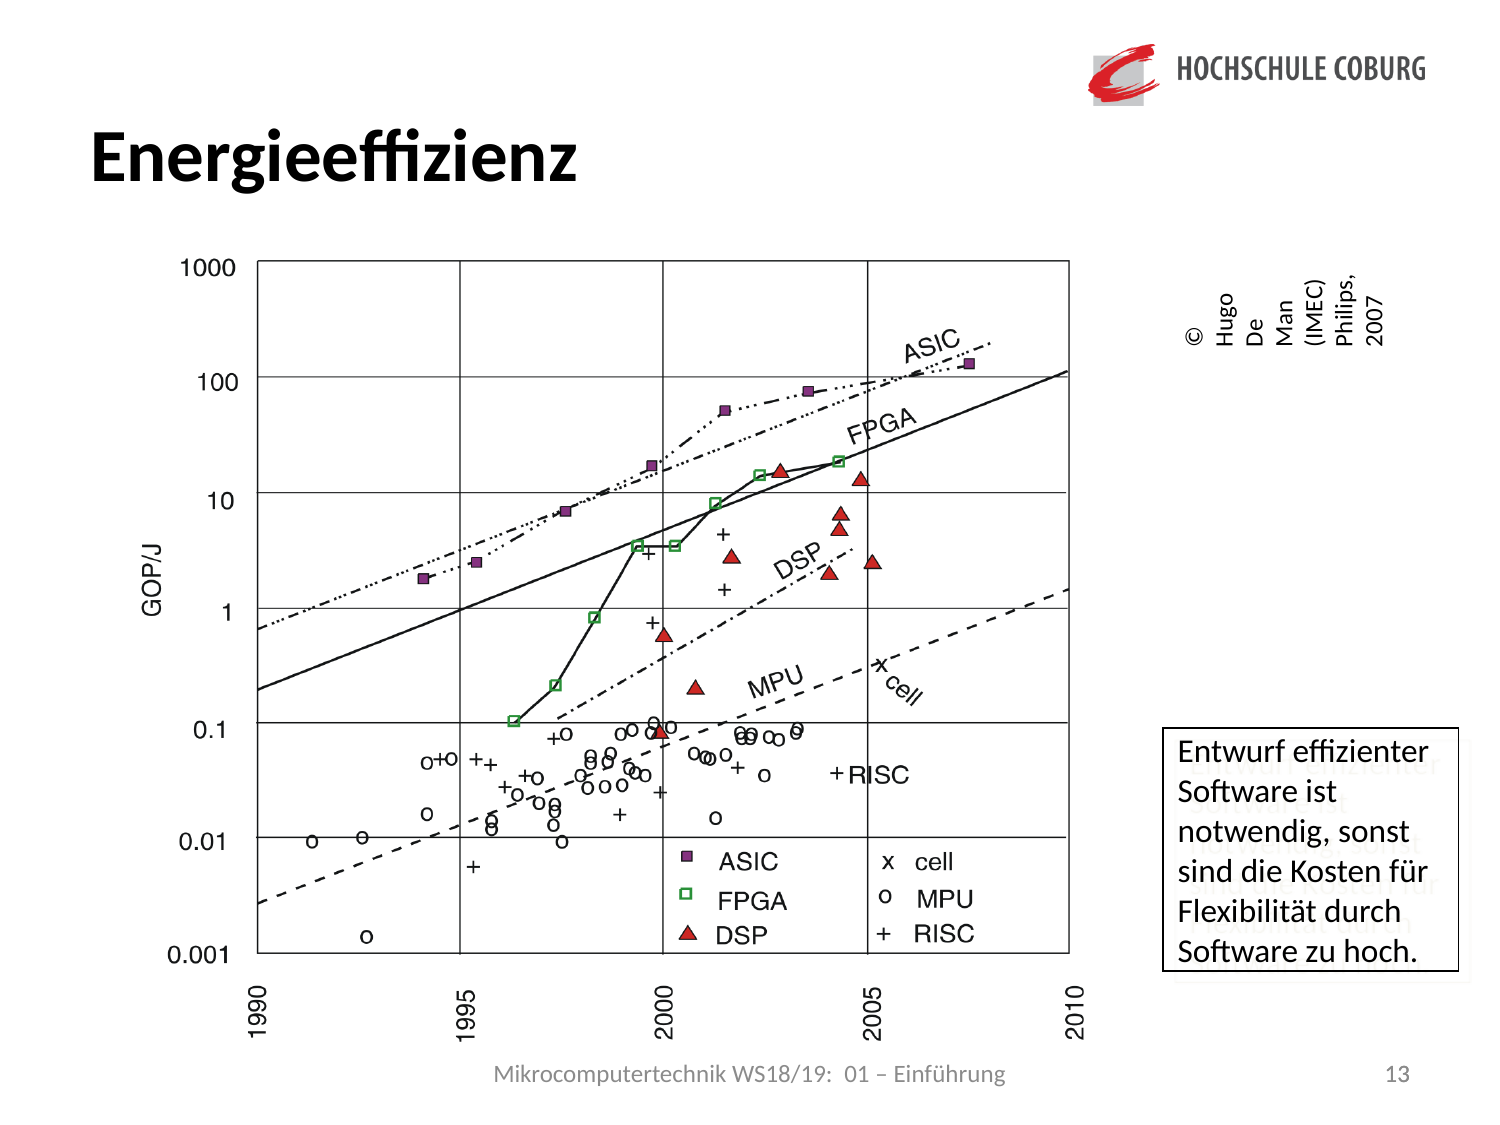

# Energieeffizienz
© Hugo De Man (IMEC) Philips, 2007
Entwurf effizienter Software ist notwendig, sonst sind die Kosten für Flexibilität durch Software zu hoch.
MCT01: Einführung
13